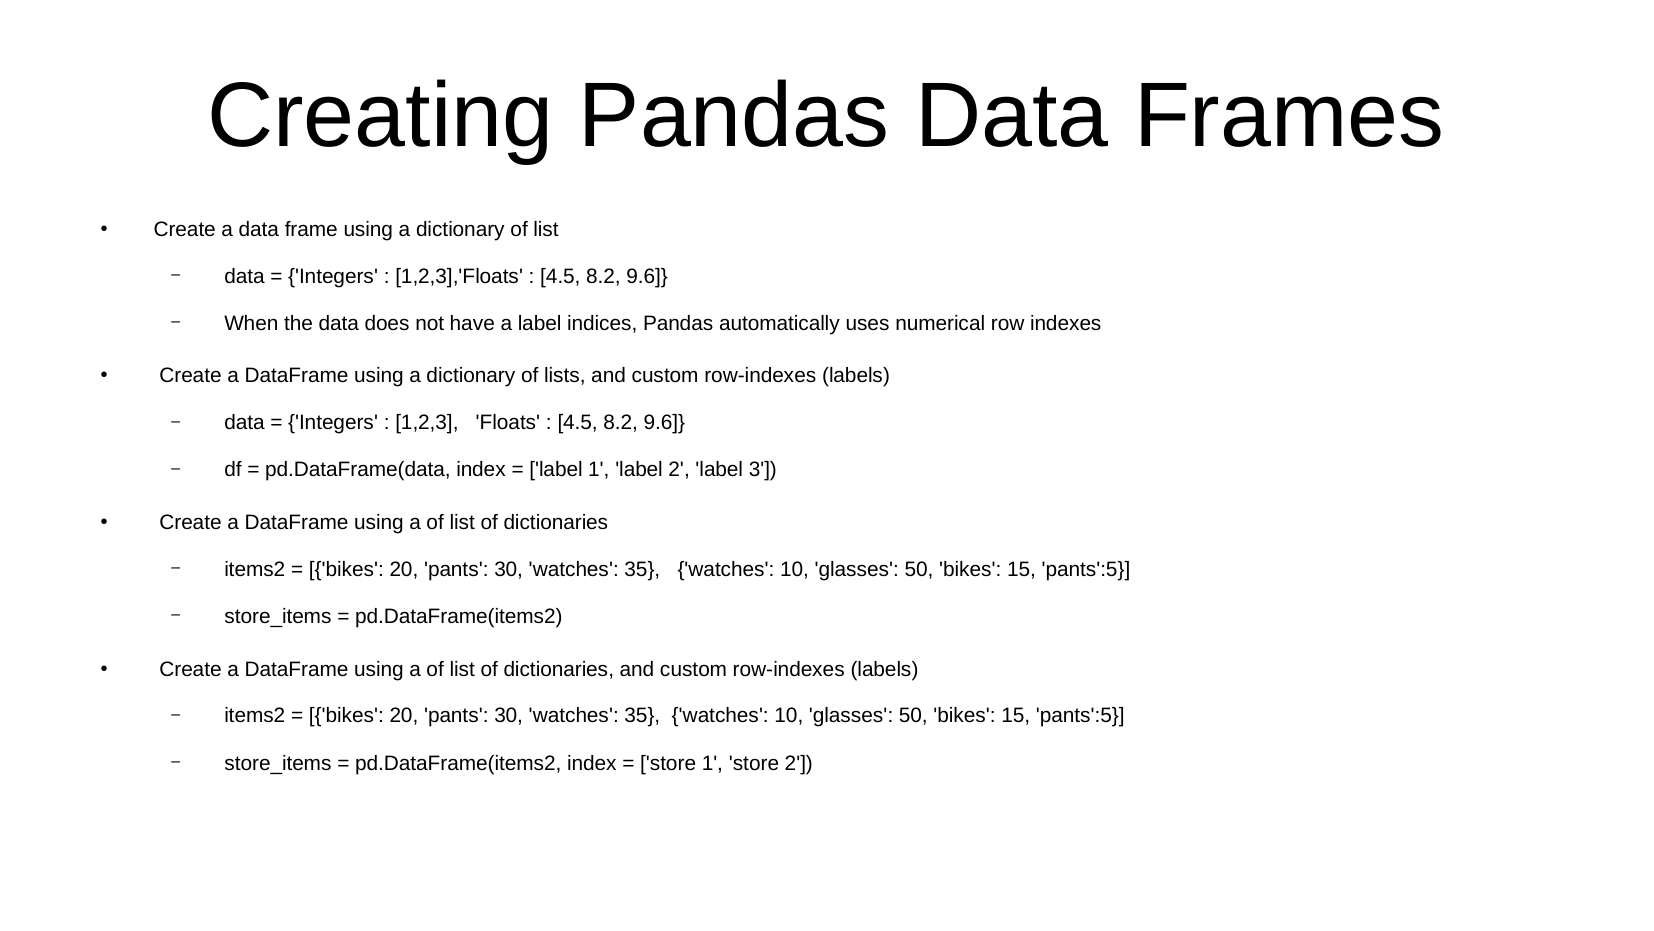

# Creating Pandas Data Frames
Create a data frame using a dictionary of list
data = {'Integers' : [1,2,3],'Floats' : [4.5, 8.2, 9.6]}
When the data does not have a label indices, Pandas automatically uses numerical row indexes
 Create a DataFrame using a dictionary of lists, and custom row-indexes (labels)
data = {'Integers' : [1,2,3], 'Floats' : [4.5, 8.2, 9.6]}
df = pd.DataFrame(data, index = ['label 1', 'label 2', 'label 3'])
 Create a DataFrame using a of list of dictionaries
items2 = [{'bikes': 20, 'pants': 30, 'watches': 35}, {'watches': 10, 'glasses': 50, 'bikes': 15, 'pants':5}]
store_items = pd.DataFrame(items2)
 Create a DataFrame using a of list of dictionaries, and custom row-indexes (labels)
items2 = [{'bikes': 20, 'pants': 30, 'watches': 35}, {'watches': 10, 'glasses': 50, 'bikes': 15, 'pants':5}]
store_items = pd.DataFrame(items2, index = ['store 1', 'store 2'])